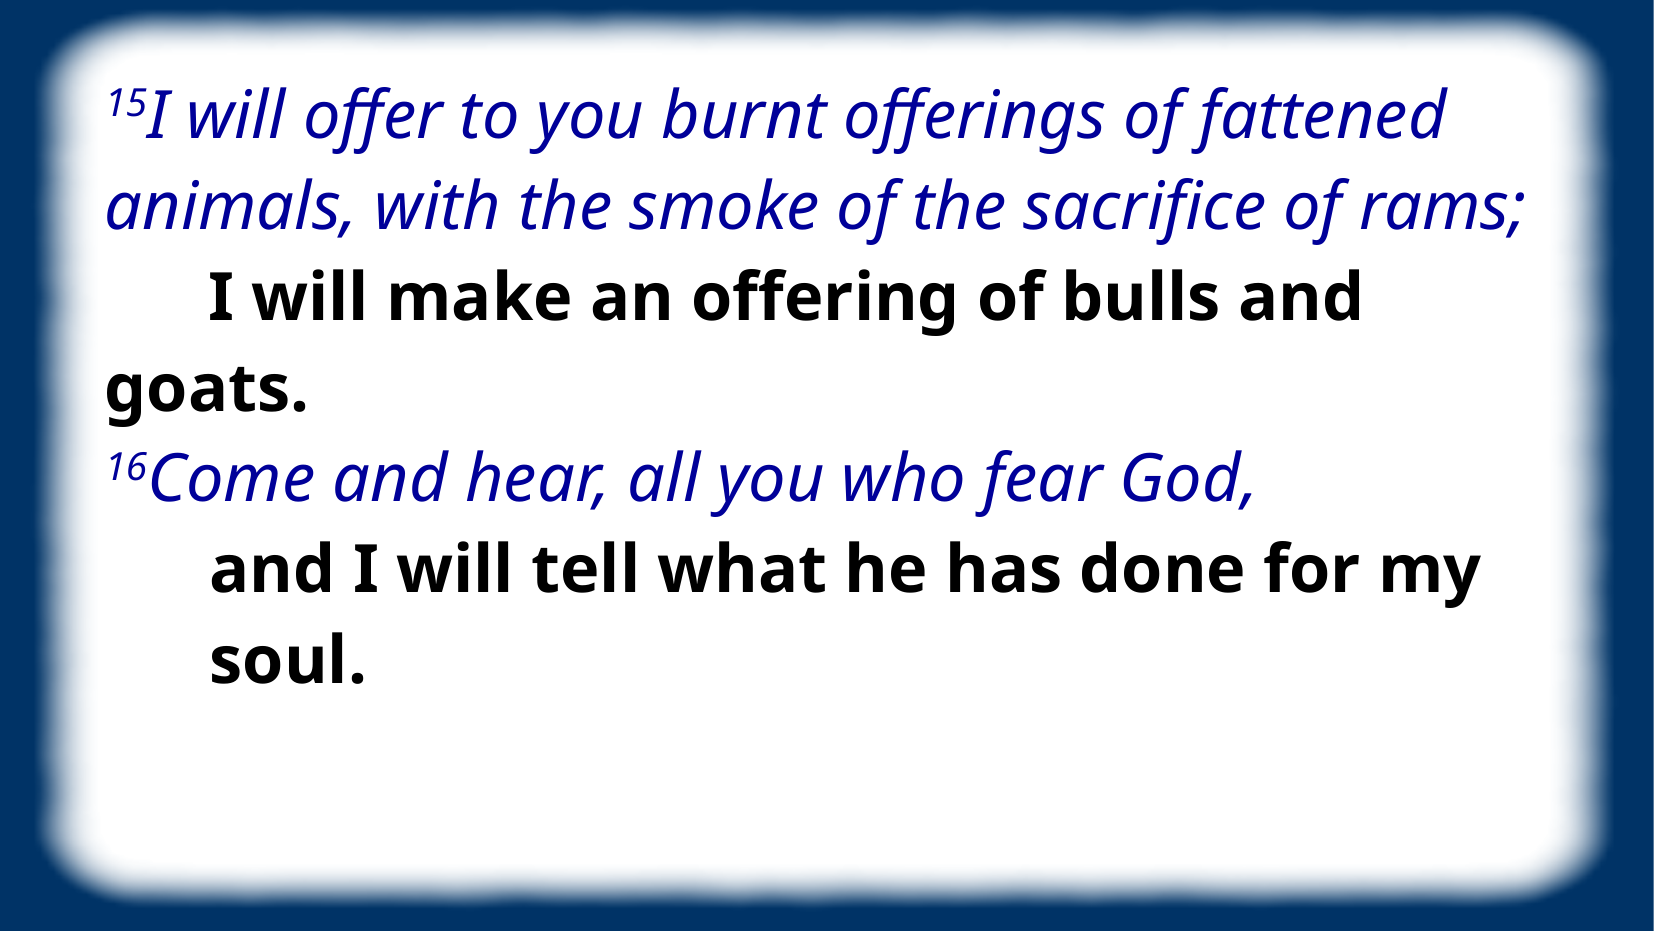

15I will offer to you burnt offerings of fattened animals, with the smoke of the sacrifice of rams;
 I will make an offering of bulls and goats.
16Come and hear, all you who fear God,
 and I will tell what he has done for my
 soul.